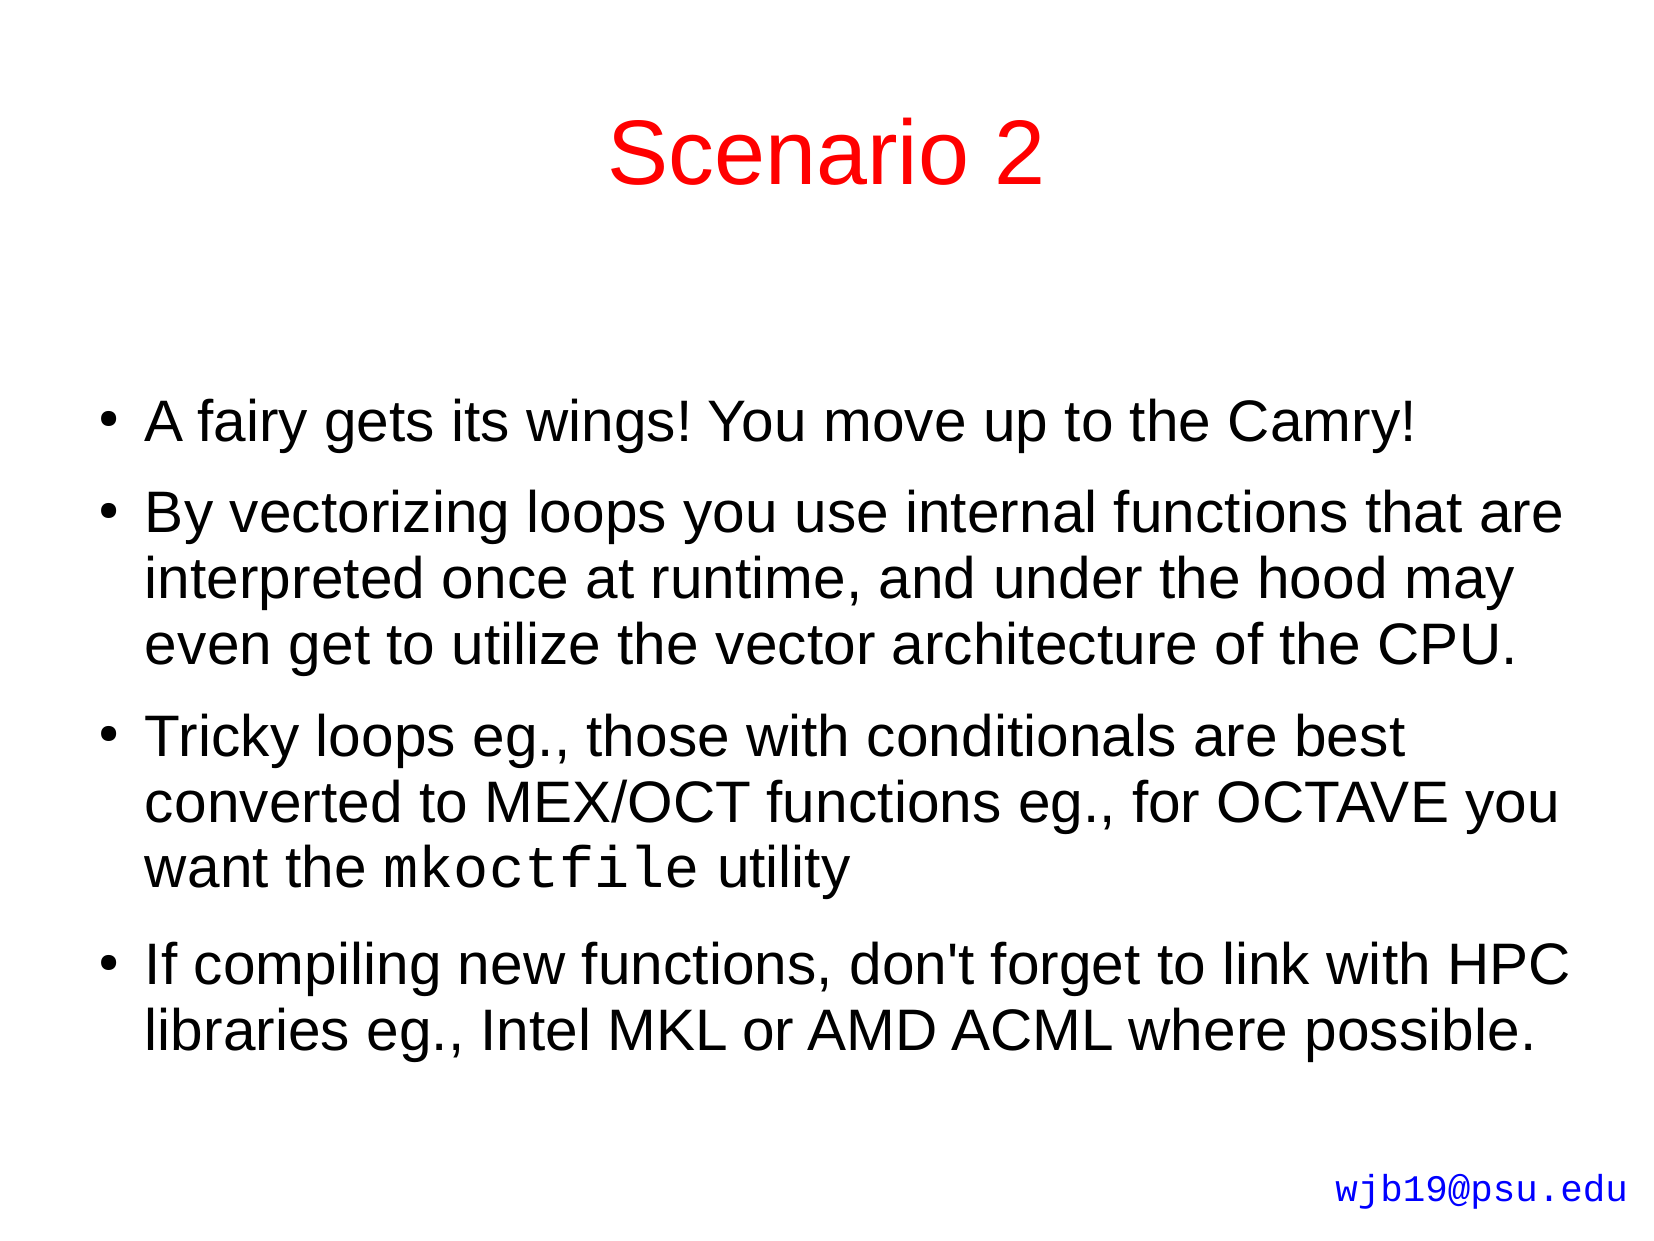

# Scenario 2
A fairy gets its wings! You move up to the Camry!
By vectorizing loops you use internal functions that are interpreted once at runtime, and under the hood may even get to utilize the vector architecture of the CPU.
Tricky loops eg., those with conditionals are best converted to MEX/OCT functions eg., for OCTAVE you want the mkoctfile utility
If compiling new functions, don't forget to link with HPC libraries eg., Intel MKL or AMD ACML where possible.
wjb19@psu.edu